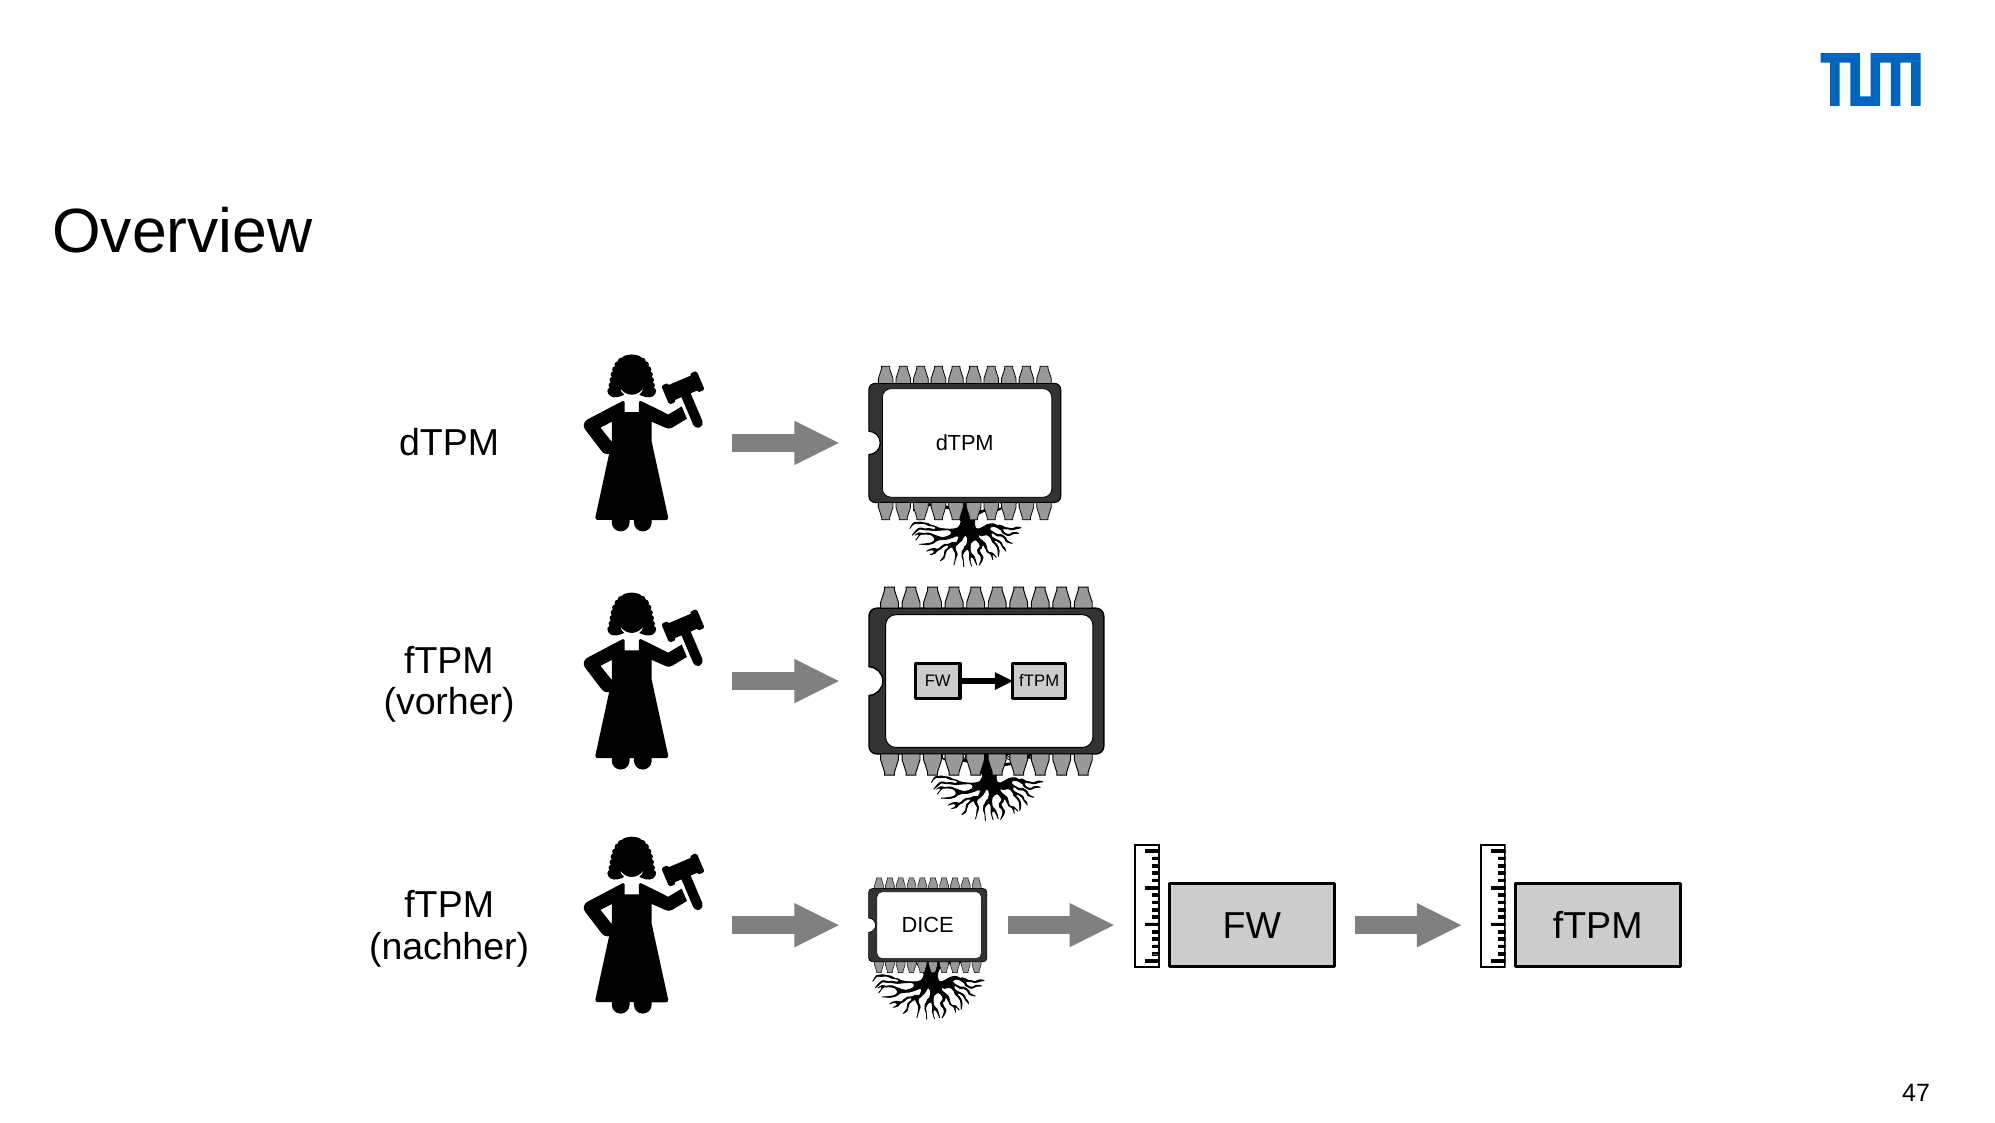

# Overview
dTPM
dTPM
fTPM
(vorher)
FW
fTPM
fTPM
(nachher)
DICE
FW
fTPM
47